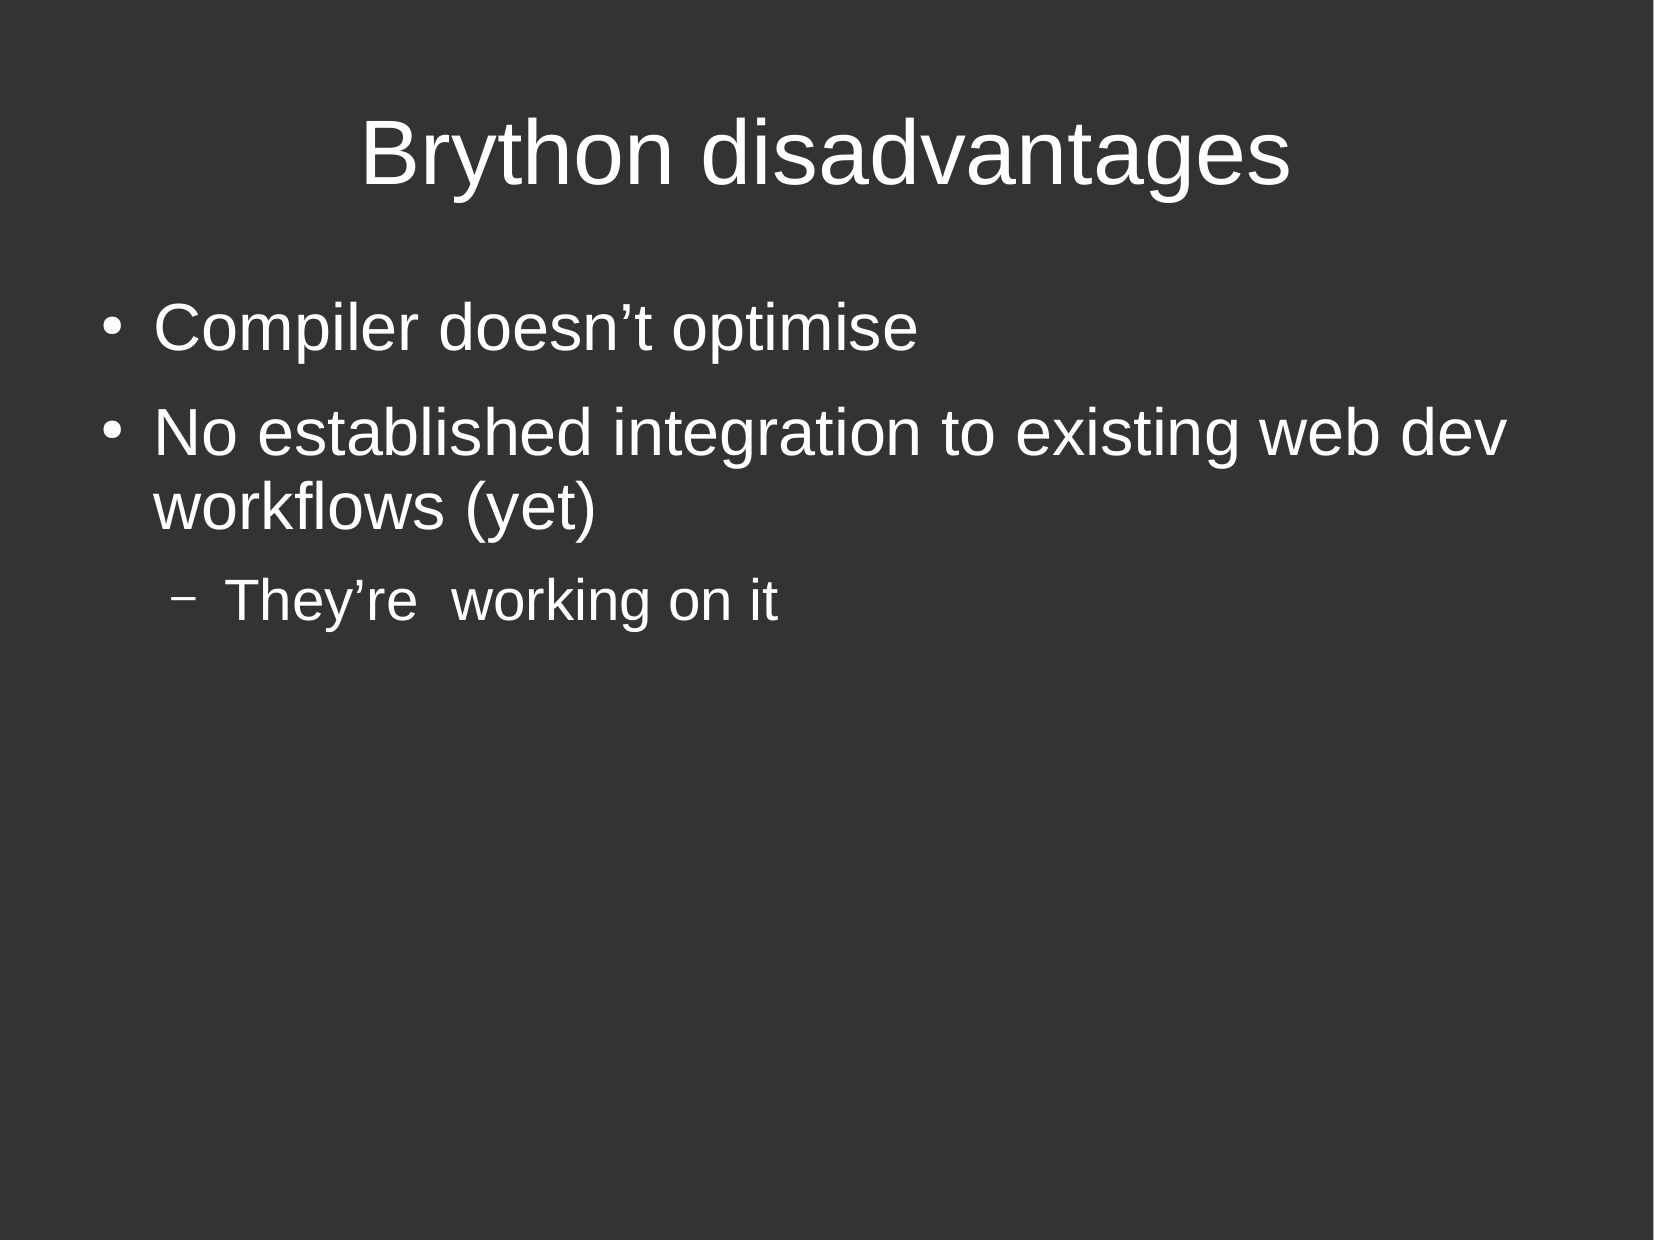

# Brython disadvantages
Compiler doesn’t optimise
No established integration to existing web dev workflows (yet)
They’re working on it